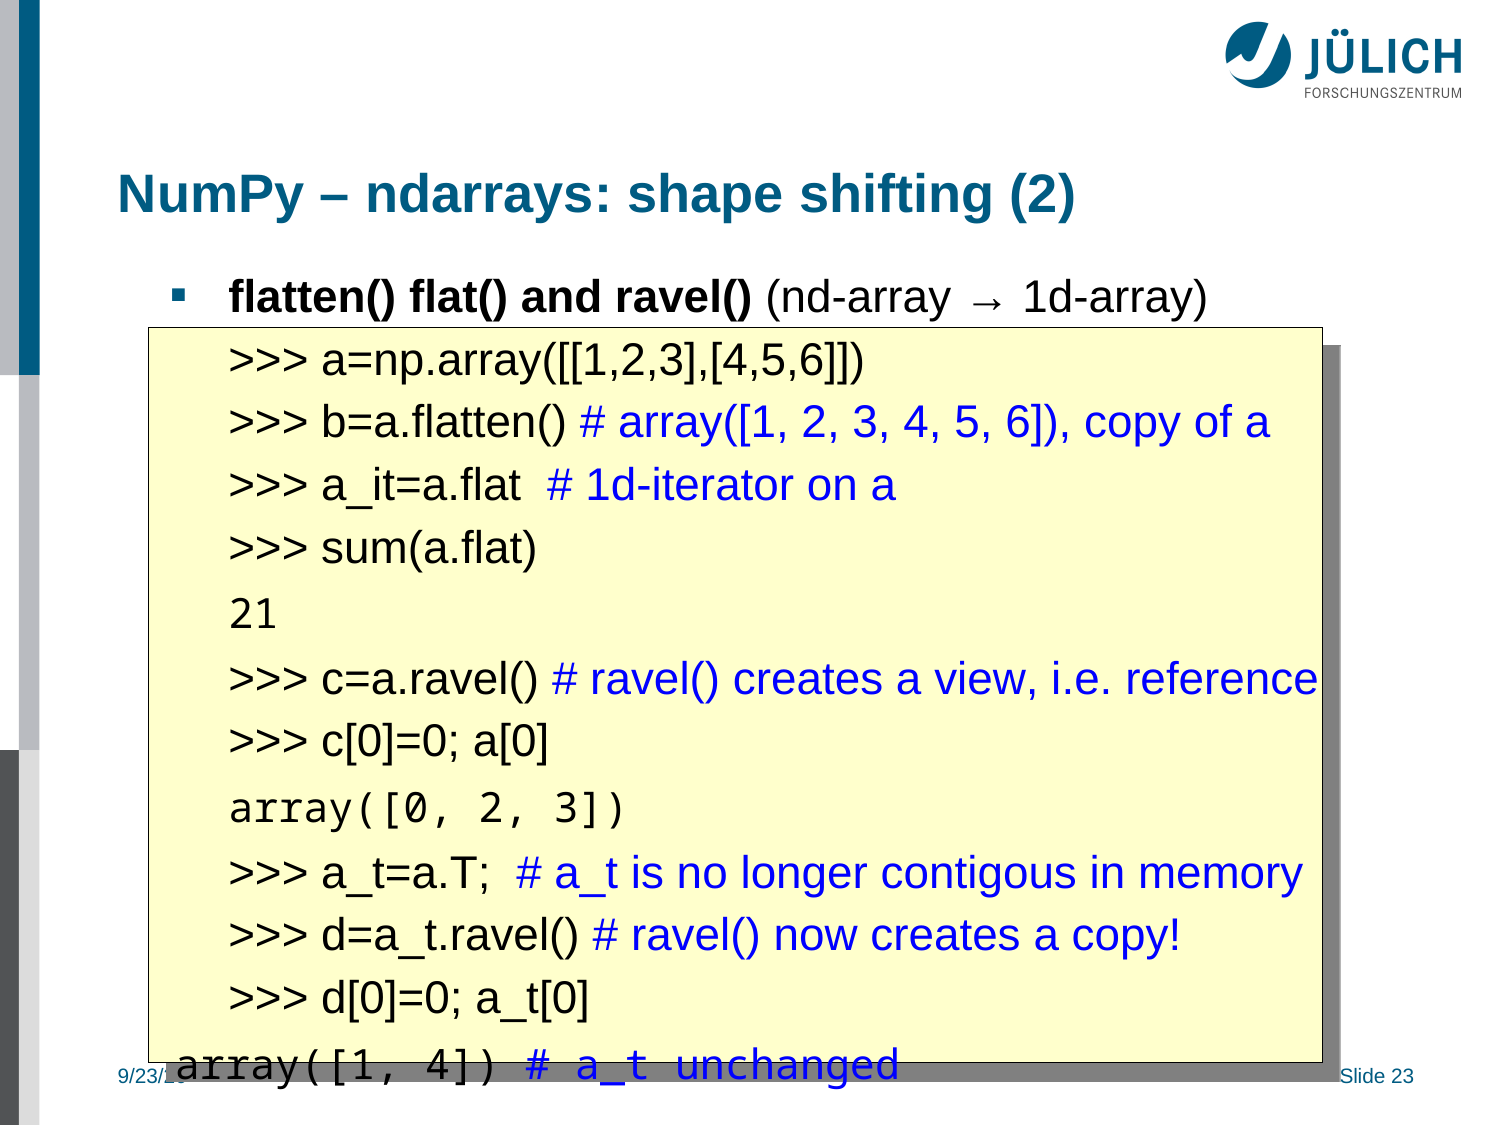

# NumPy – ndarrays: shape shifting (2)
flatten() flat() and ravel() (nd-array → 1d-array)
>>> a=np.array([[1,2,3],[4,5,6]])
>>> b=a.flatten() # array([1, 2, 3, 4, 5, 6]), copy of a
>>> a_it=a.flat # 1d-iterator on a
>>> sum(a.flat)
21
>>> c=a.ravel() # ravel() creates a view, i.e. reference
>>> c[0]=0; a[0]
array([0, 2, 3])
>>> a_t=a.T; # a_t is no longer contigous in memory
>>> d=a_t.ravel() # ravel() now creates a copy!
>>> d[0]=0; a_t[0]
array([1, 4]) # a_t unchanged